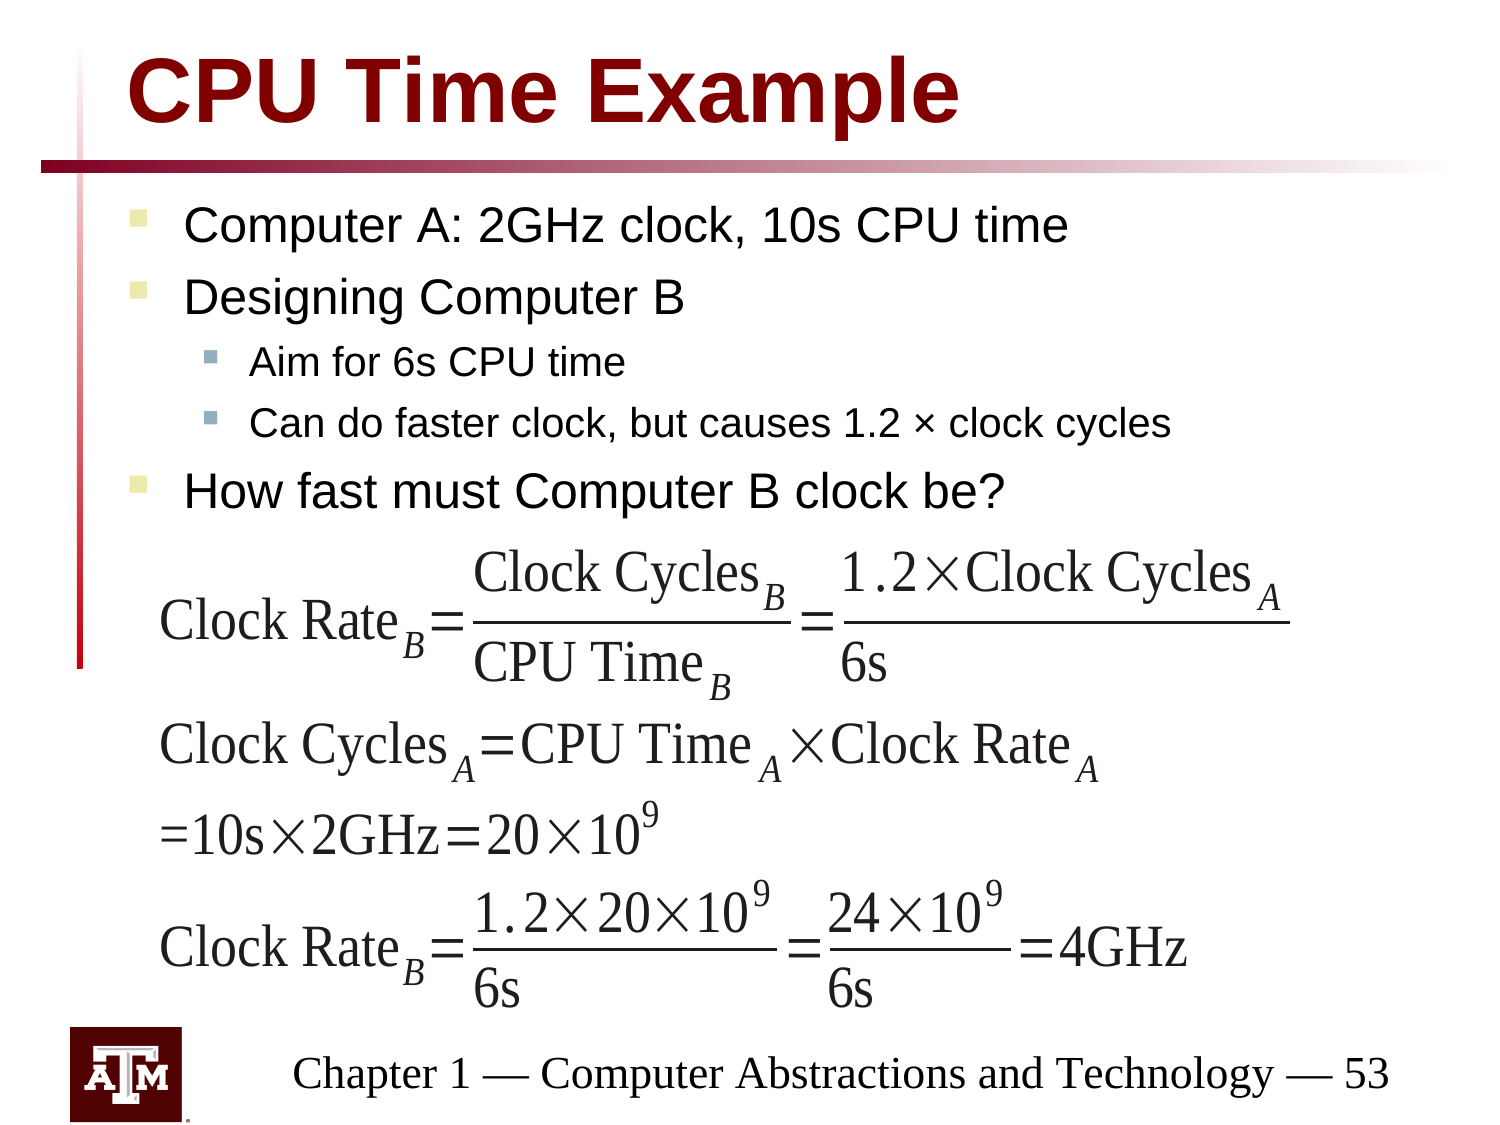

# CPU Time Example
Computer A: 2GHz clock, 10s CPU time
Designing Computer B
Aim for 6s CPU time
Can do faster clock, but causes 1.2 × clock cycles
How fast must Computer B clock be?
Chapter 1 — Computer Abstractions and Technology